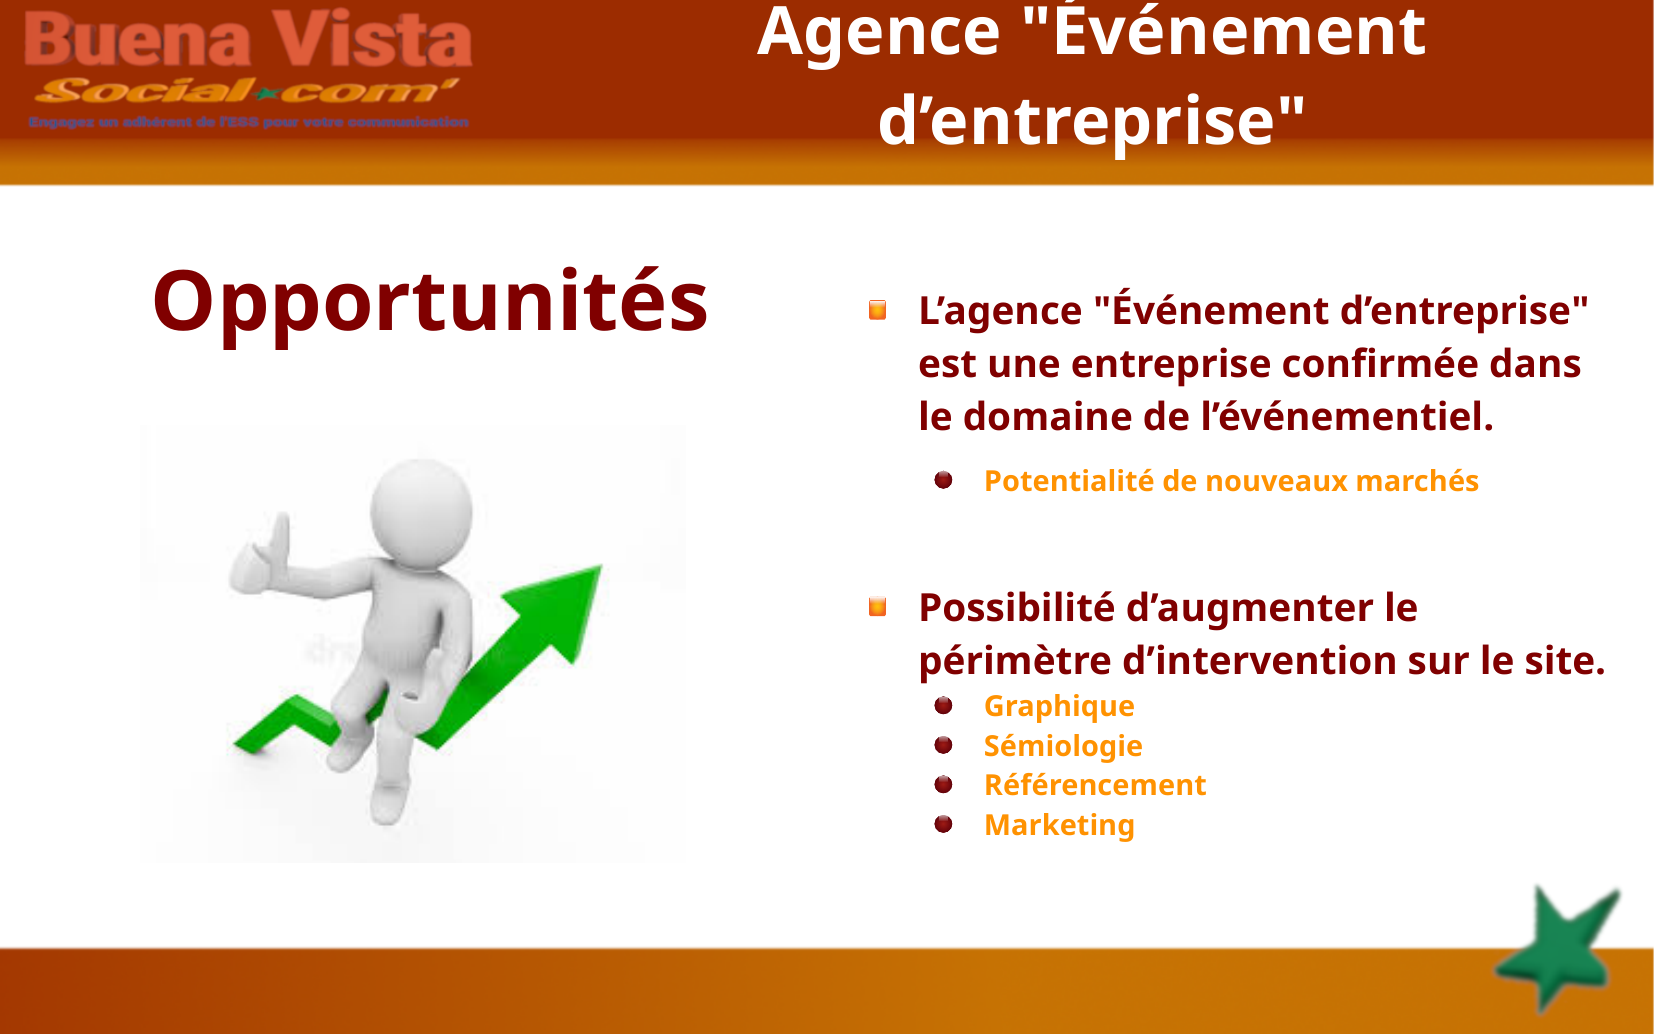

# Agence "Événement d’entreprise"
Opportunités
L’agence "Événement d’entreprise" est une entreprise confirmée dans le domaine de l’événementiel.
Potentialité de nouveaux marchés
Possibilité d’augmenter le périmètre d’intervention sur le site.
Graphique
Sémiologie
Référencement
Marketing